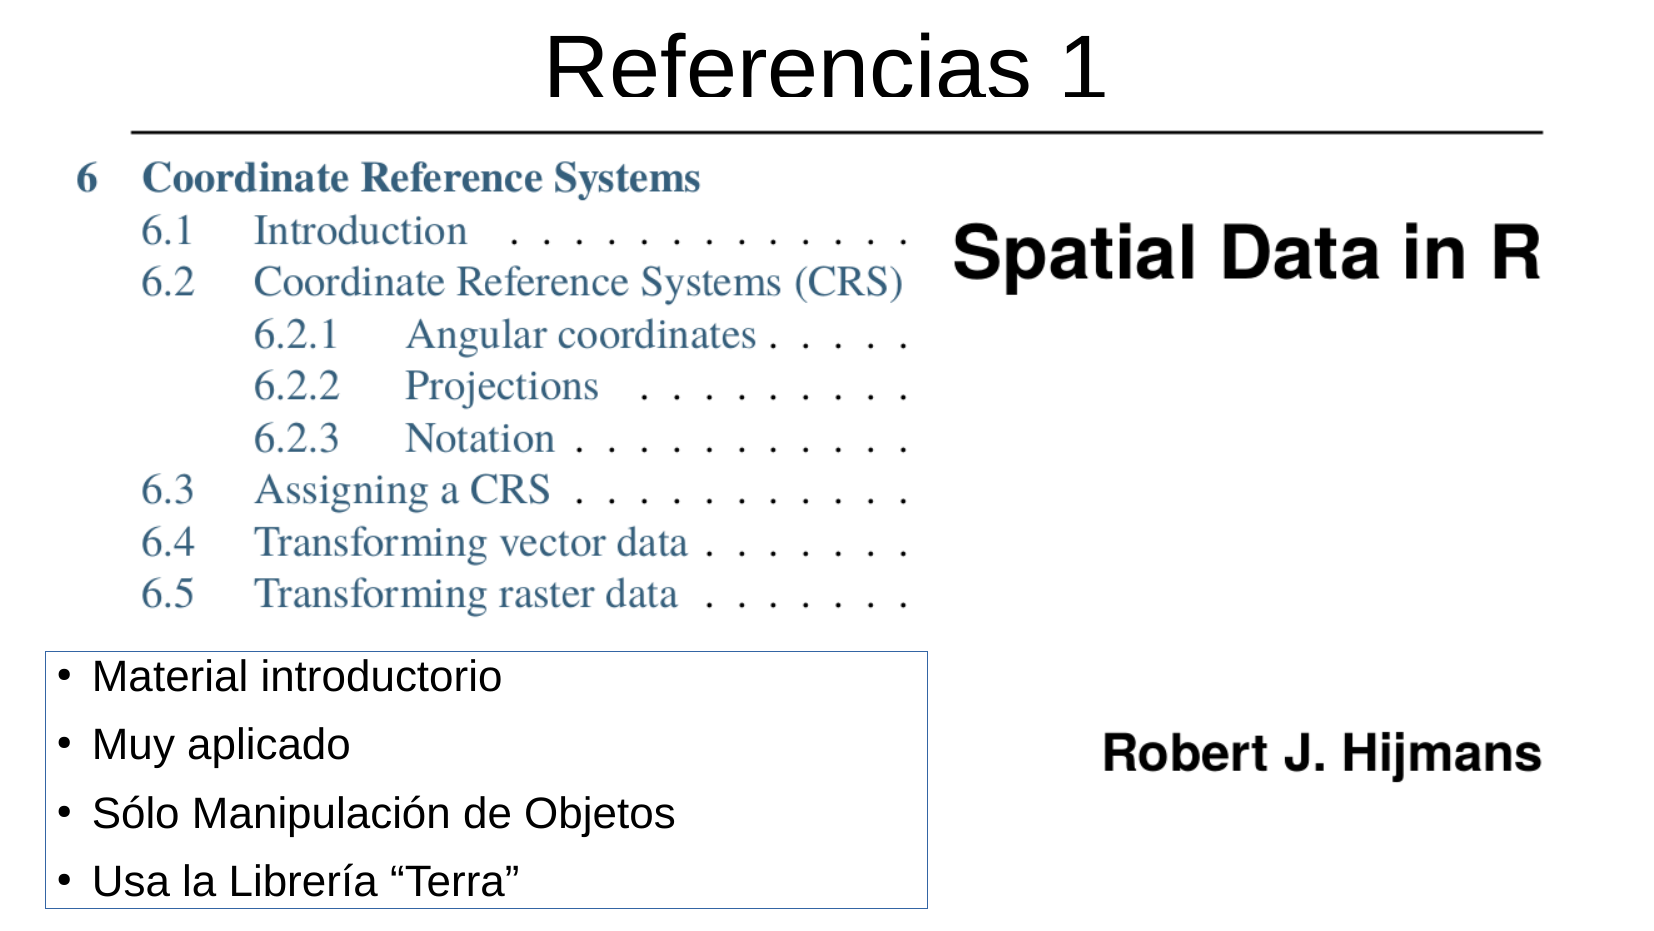

# Referencias 1
Material introductorio
Muy aplicado
Sólo Manipulación de Objetos
Usa la Librería “Terra”